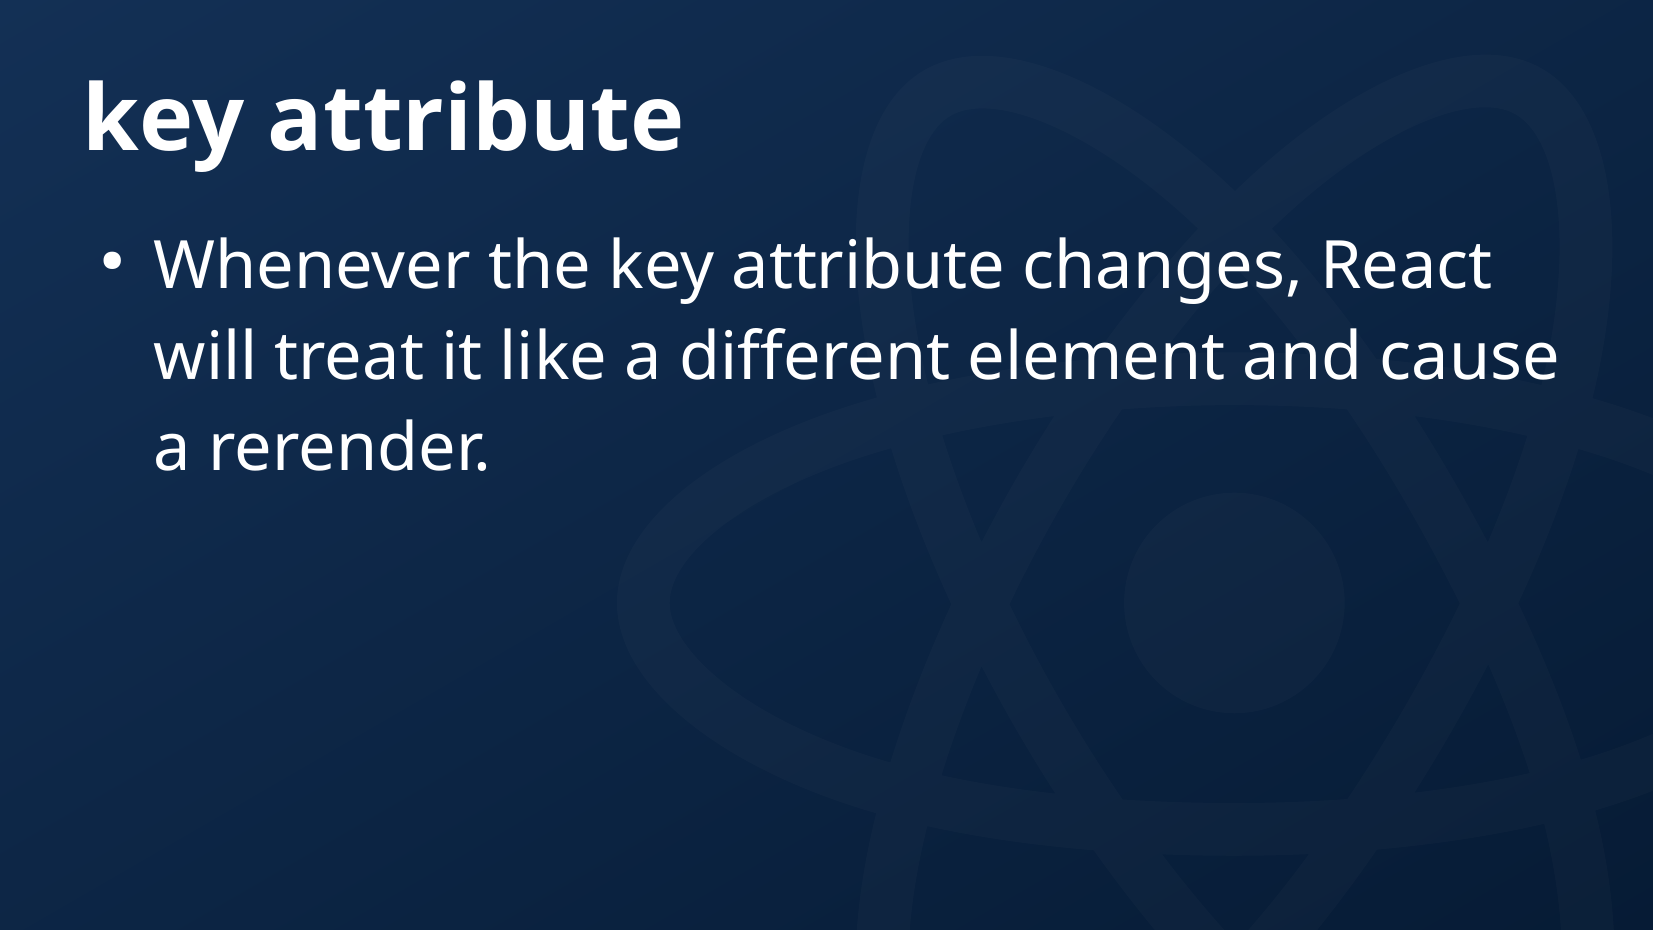

# key attribute
Whenever the key attribute changes, React will treat it like a different element and cause a rerender.